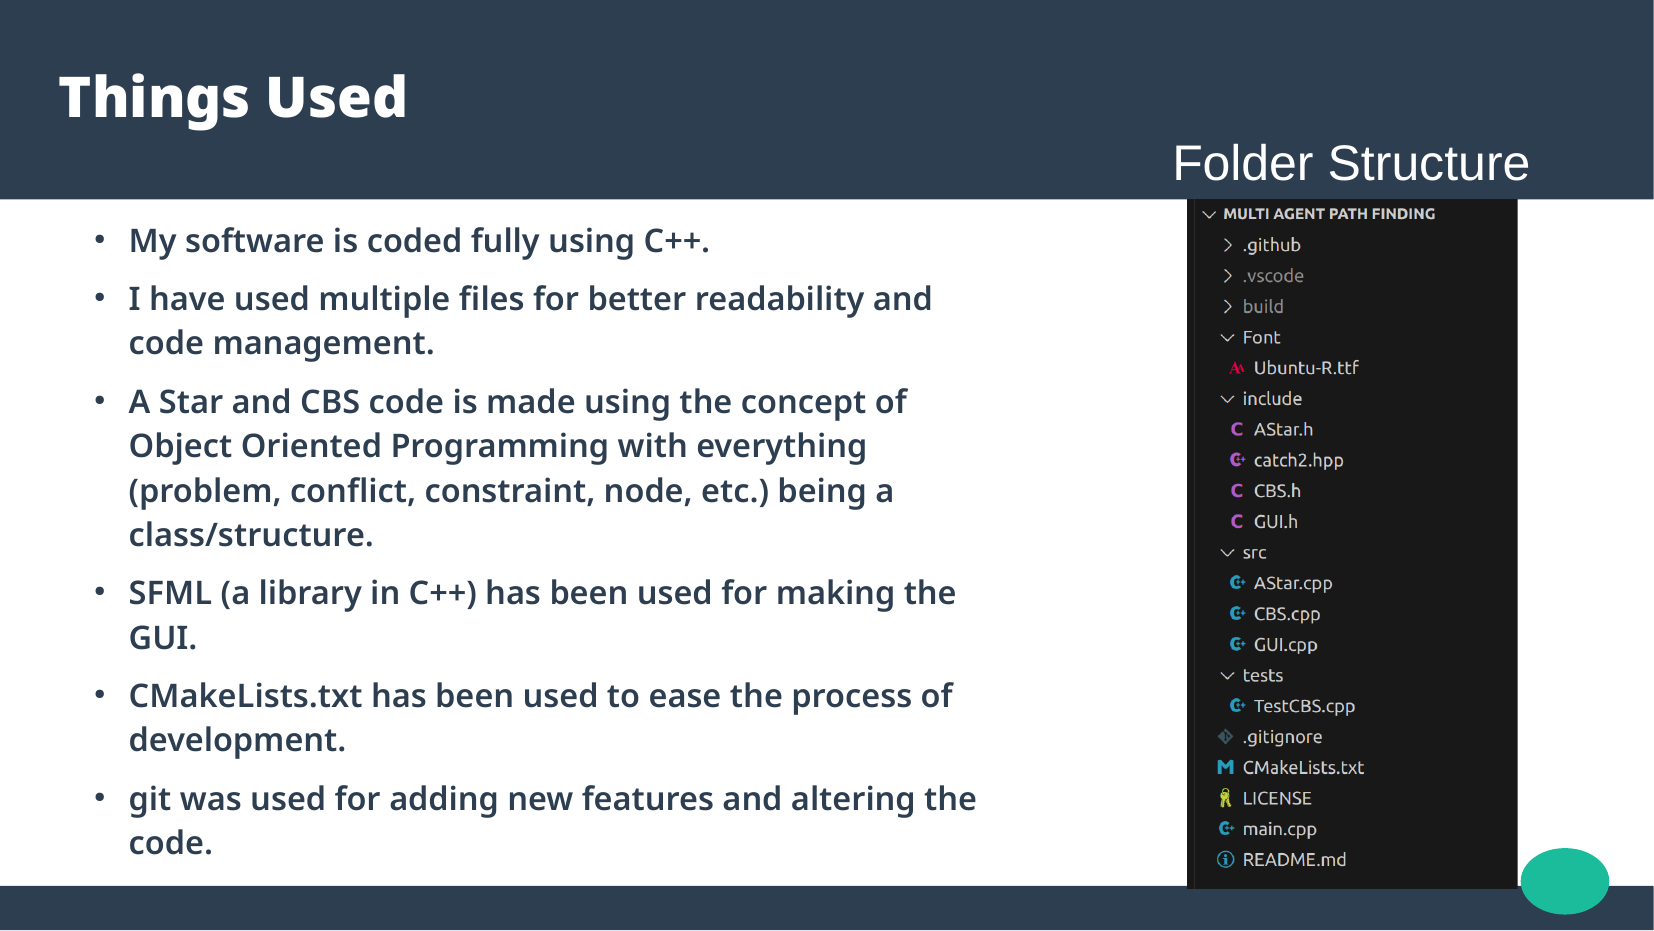

# Things Used
Folder Structure
My software is coded fully using C++.
I have used multiple files for better readability and code management.
A Star and CBS code is made using the concept of Object Oriented Programming with everything (problem, conflict, constraint, node, etc.) being a class/structure.
SFML (a library in C++) has been used for making the GUI.
CMakeLists.txt has been used to ease the process of development.
git was used for adding new features and altering the code.